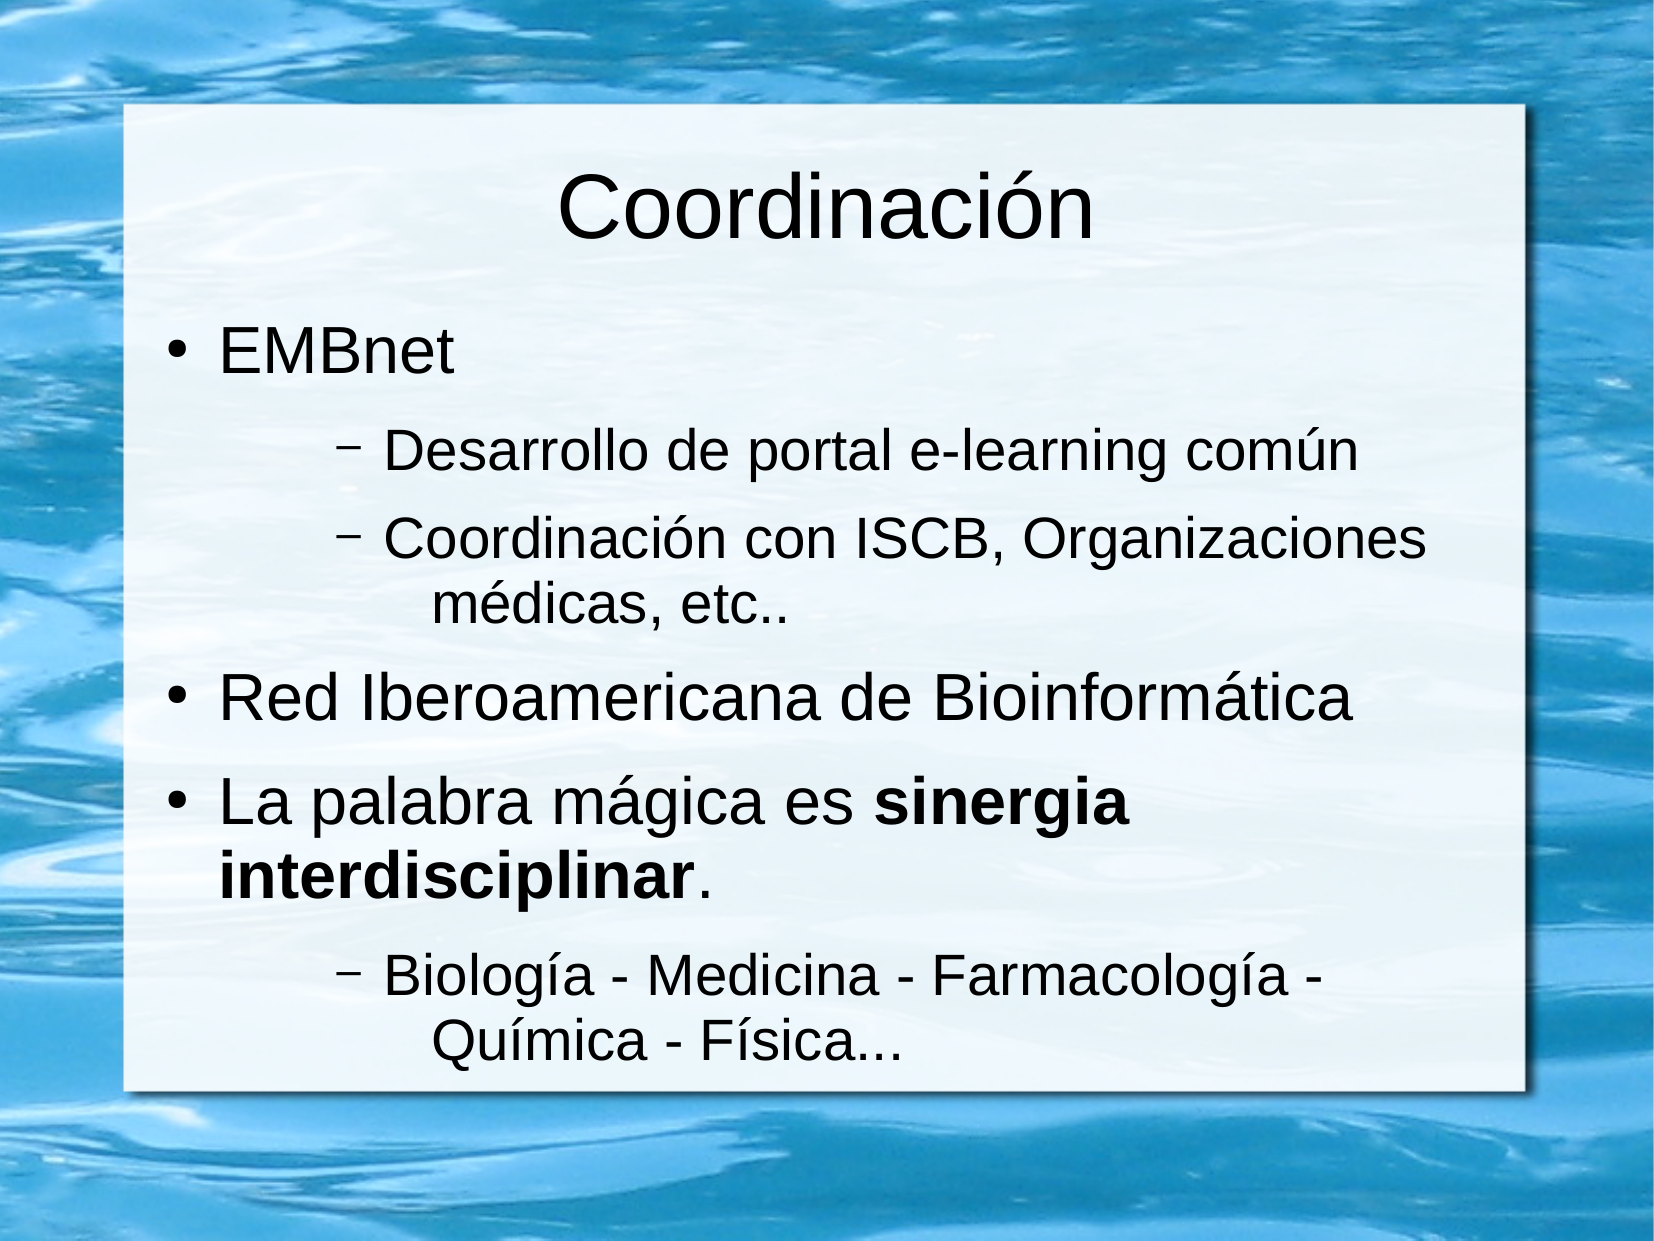

# Coordinación
EMBnet
Desarrollo de portal e-learning común
Coordinación con ISCB, Organizaciones médicas, etc..
Red Iberoamericana de Bioinformática
La palabra mágica es sinergia interdisciplinar.
Biología - Medicina - Farmacología - Química - Física...